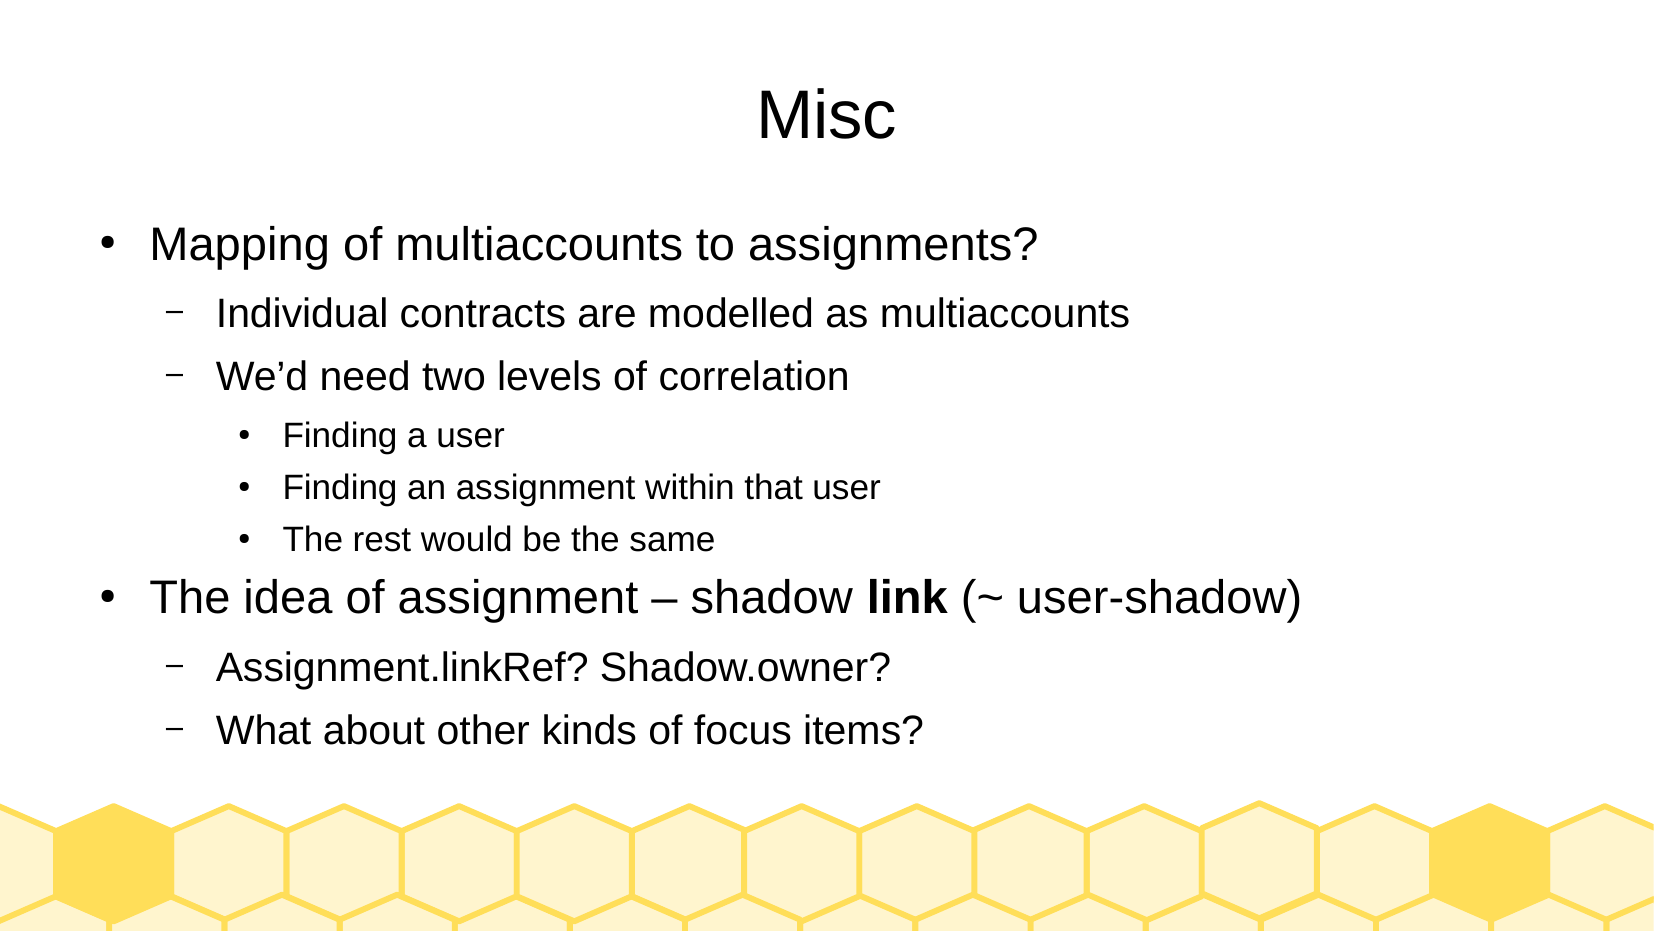

# Misc
Mapping of multiaccounts to assignments?
Individual contracts are modelled as multiaccounts
We’d need two levels of correlation
Finding a user
Finding an assignment within that user
The rest would be the same
The idea of assignment – shadow link (~ user-shadow)
Assignment.linkRef? Shadow.owner?
What about other kinds of focus items?